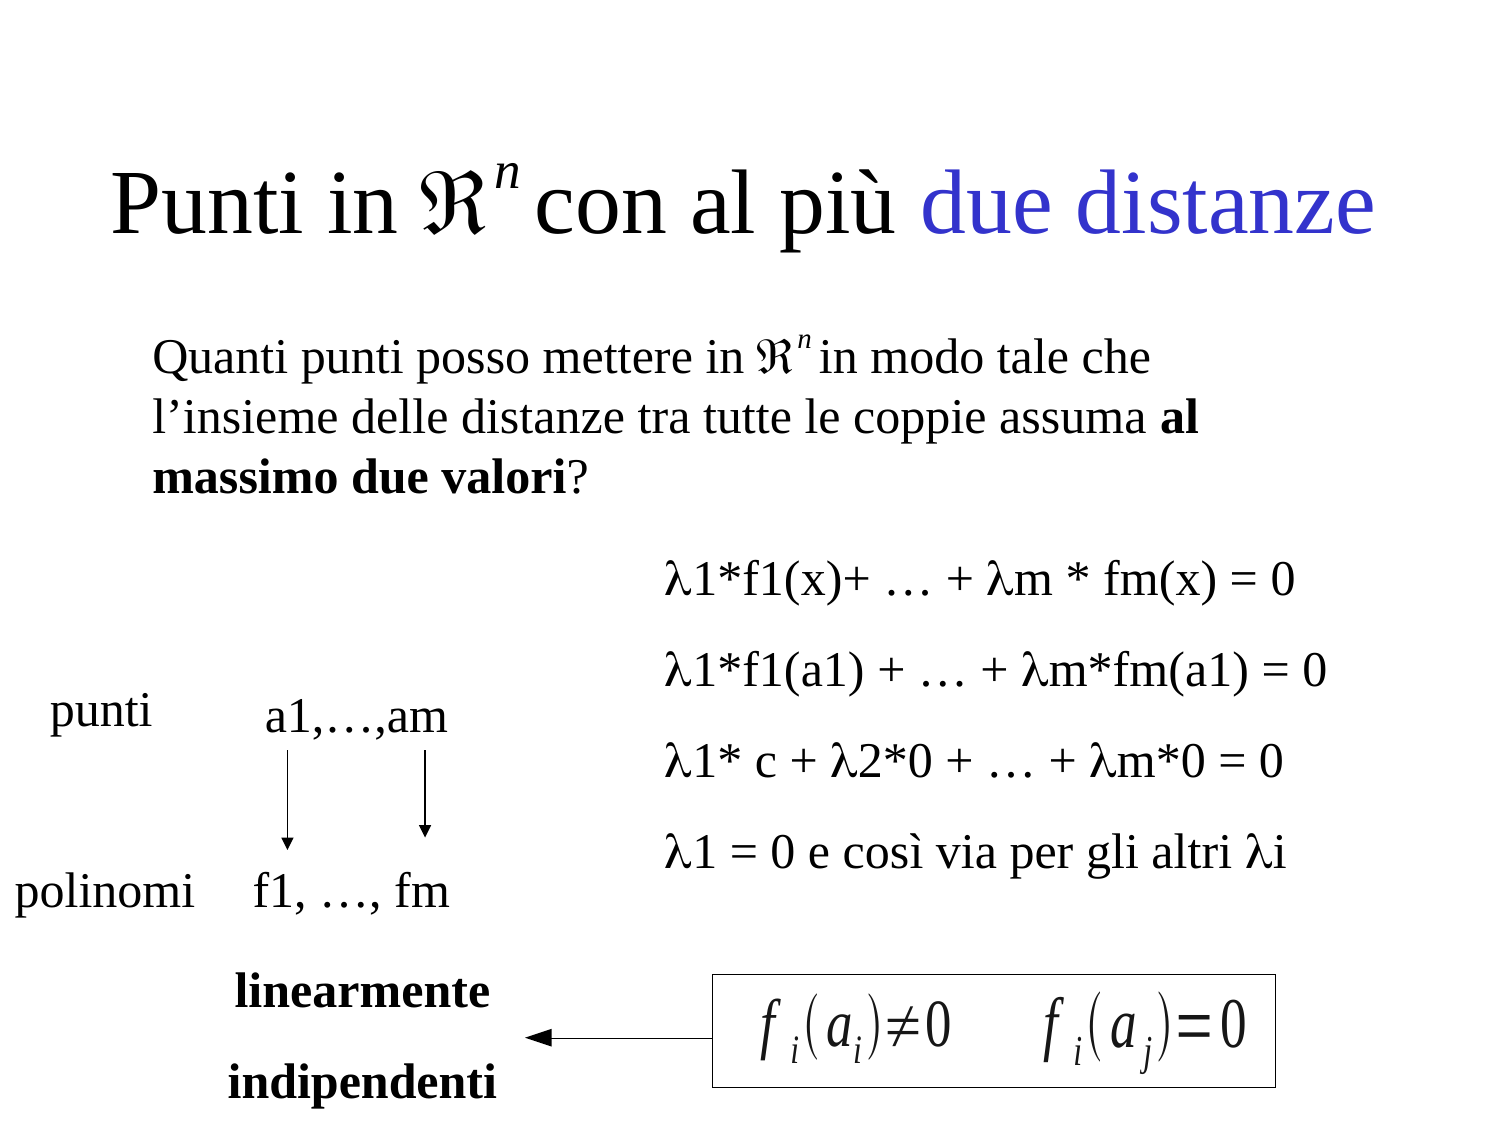

# Punti in n con al più due distanze
Quanti punti posso mettere in n in modo tale che l’insieme delle distanze tra tutte le coppie assuma al massimo due valori?
1*f1(x)+ … + m * fm(x) = 0
1*f1(a1) + … + m*fm(a1) = 0
1* c + 2*0 + … + m*0 = 0
1 = 0 e così via per gli altri i
punti
a1,…,am
f1, …, fm
polinomi
linearmente
indipendenti